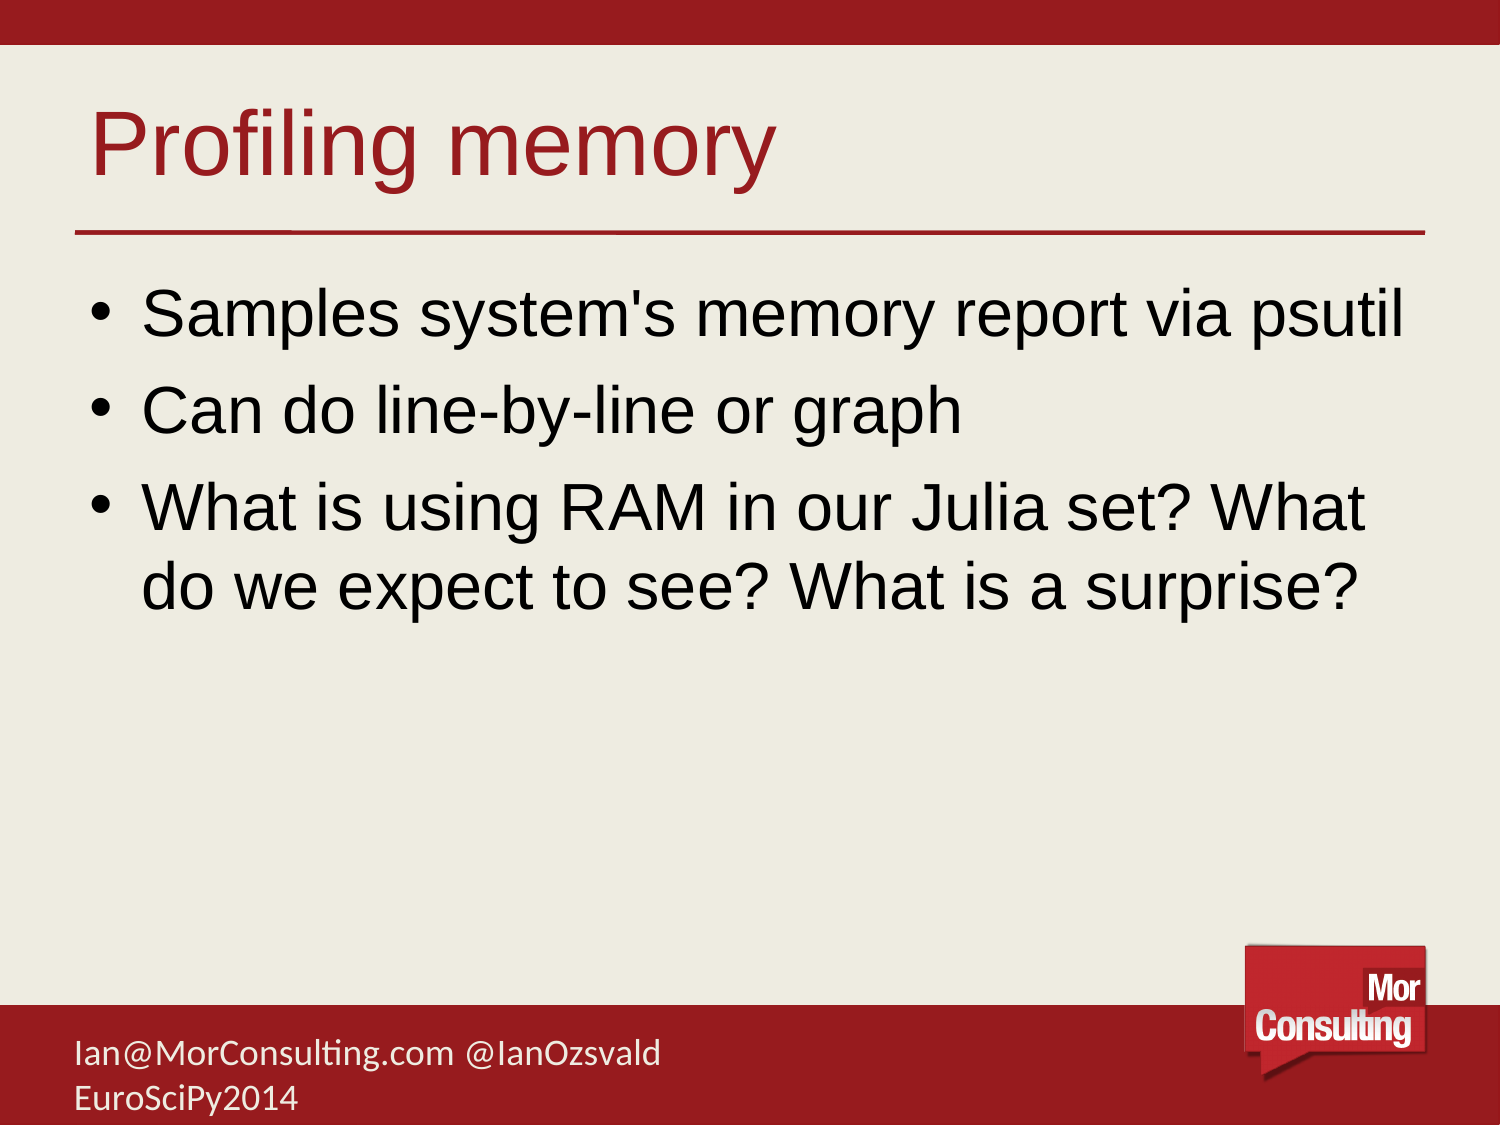

Profiling memory
Samples system's memory report via psutil
Can do line-by-line or graph
What is using RAM in our Julia set? What do we expect to see? What is a surprise?